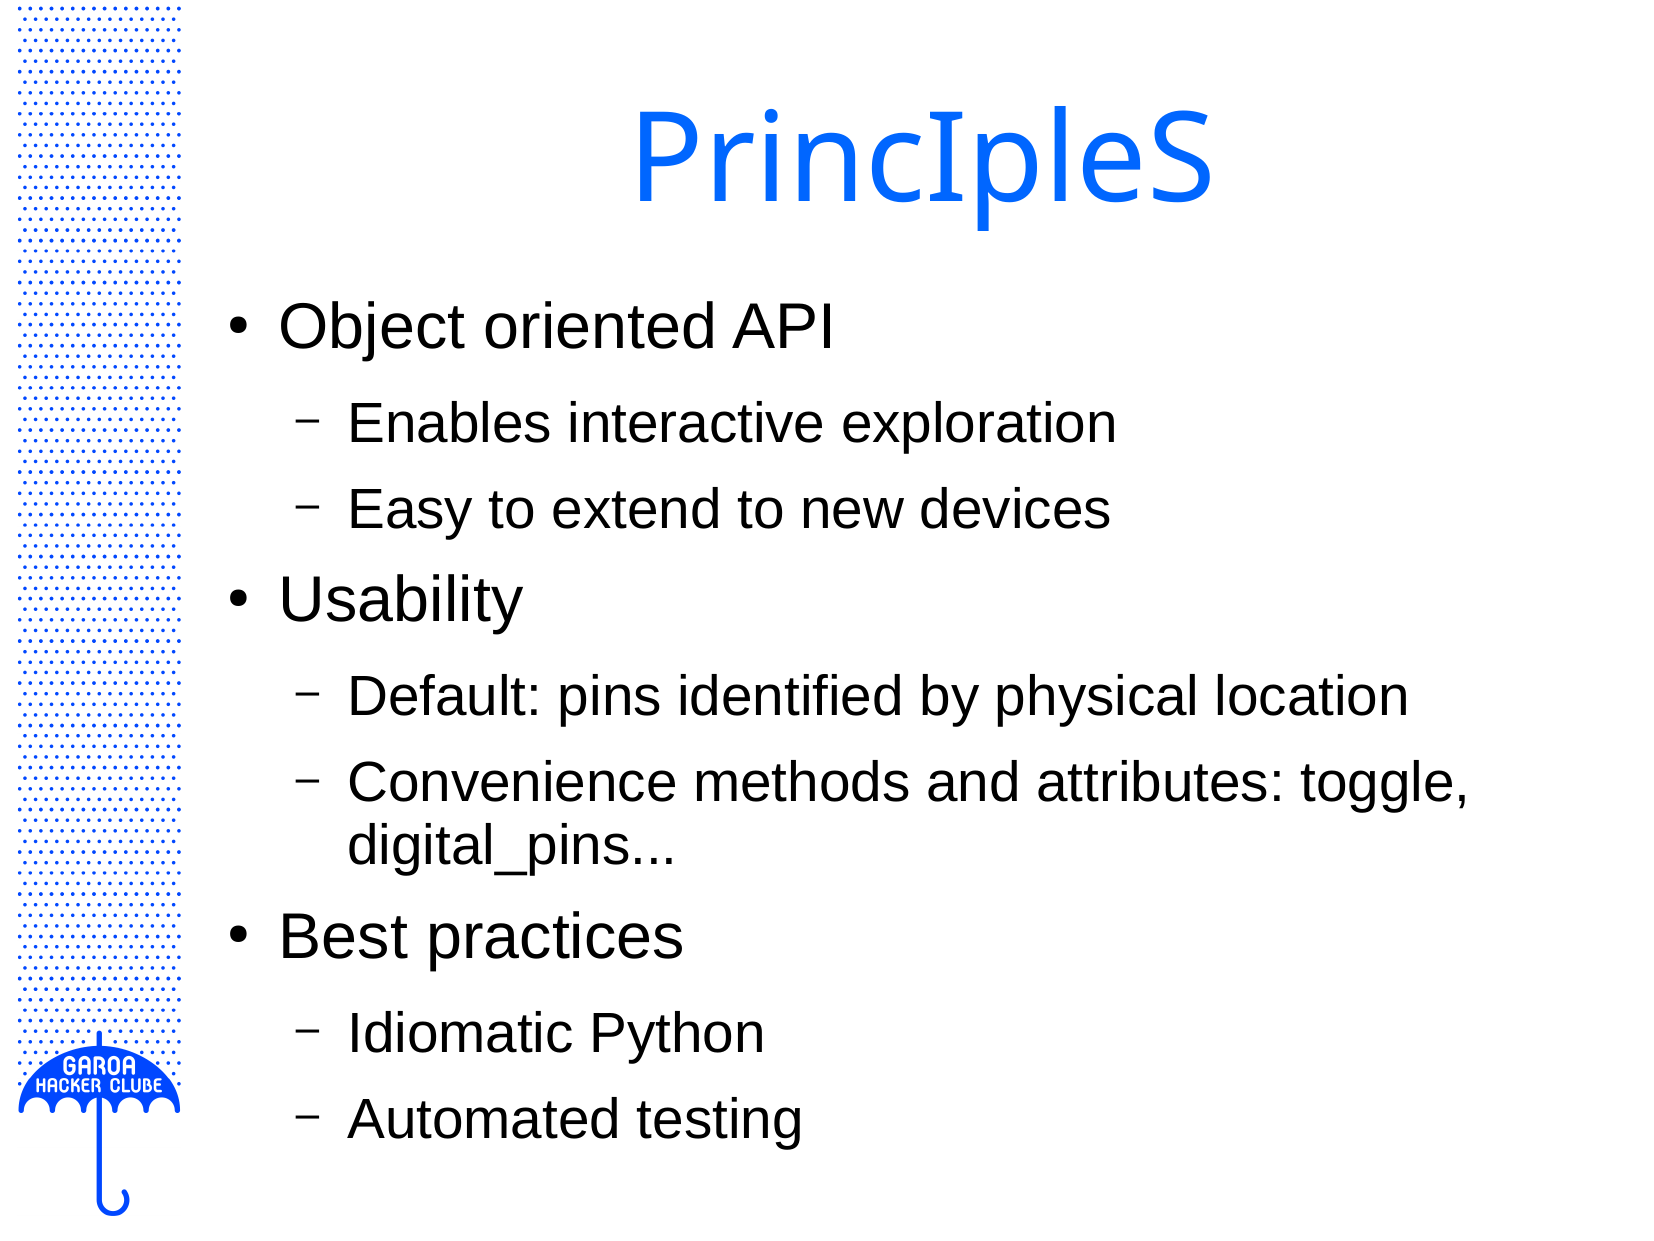

# PrincIpleS
Object oriented API
Enables interactive exploration
Easy to extend to new devices
Usability
Default: pins identified by physical location
Convenience methods and attributes: toggle, digital_pins...
Best practices
Idiomatic Python
Automated testing